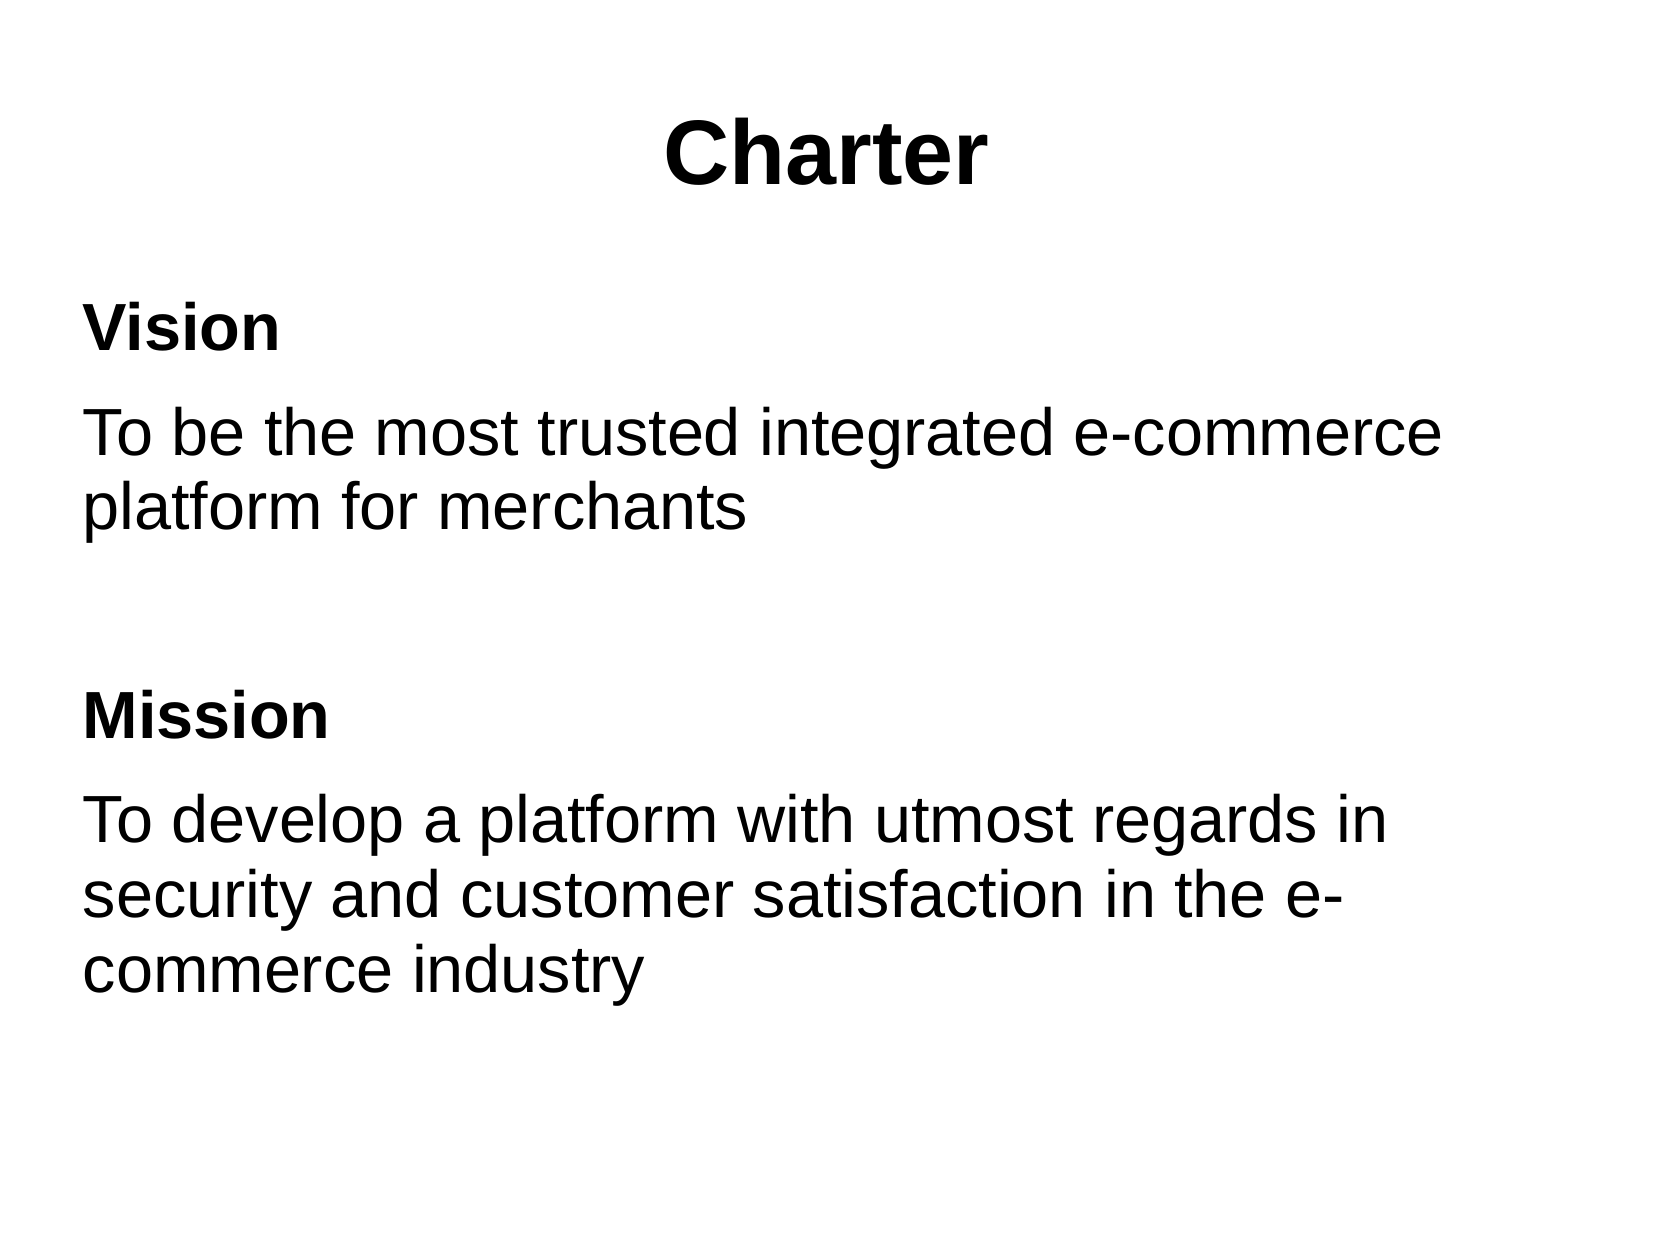

# Charter
Vision
To be the most trusted integrated e-commerce platform for merchants
Mission
To develop a platform with utmost regards in security and customer satisfaction in the e-commerce industry